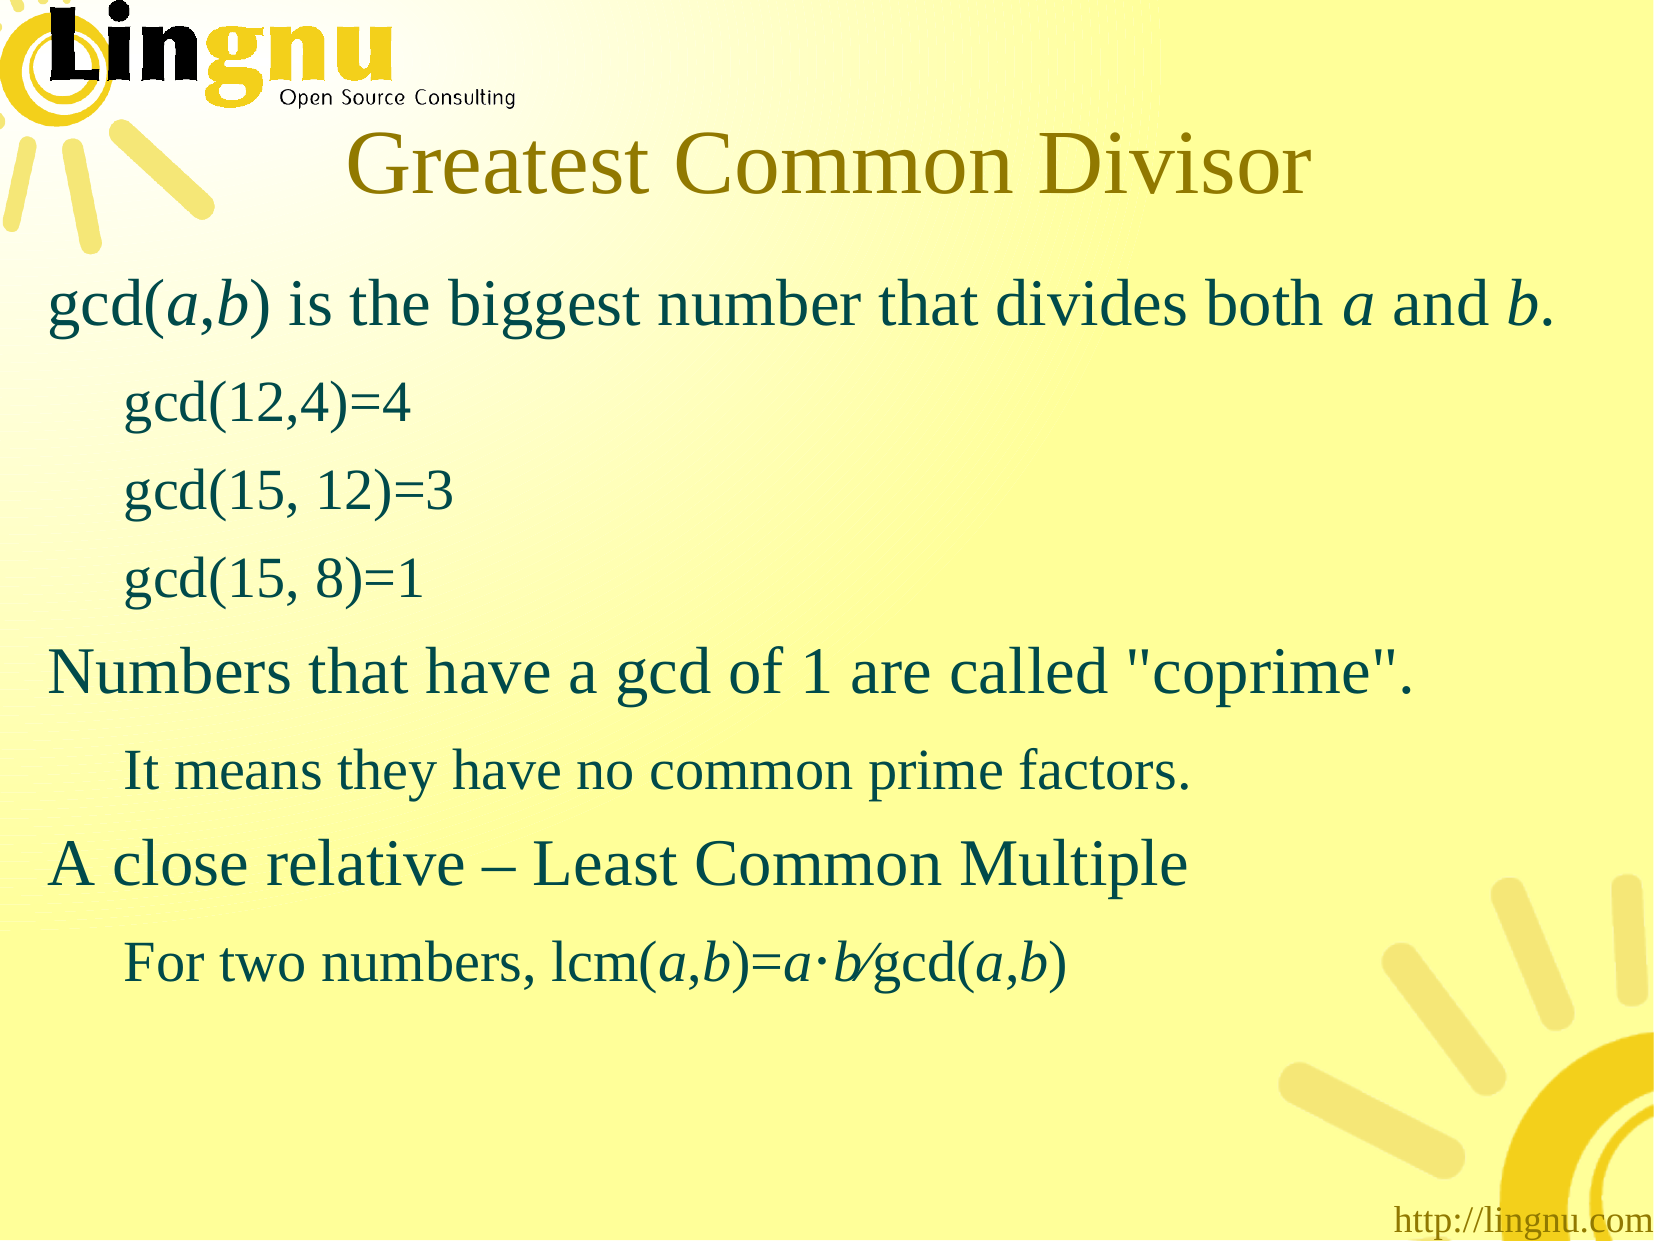

# Greatest Common Divisor
gcd(a,b) is the biggest number that divides both a and b.
gcd(12,4)=4
gcd(15, 12)=3
gcd(15, 8)=1
Numbers that have a gcd of 1 are called "coprime".
It means they have no common prime factors.
A close relative – Least Common Multiple
For two numbers, lcm(a,b)=a⋅b∕gcd(a,b)